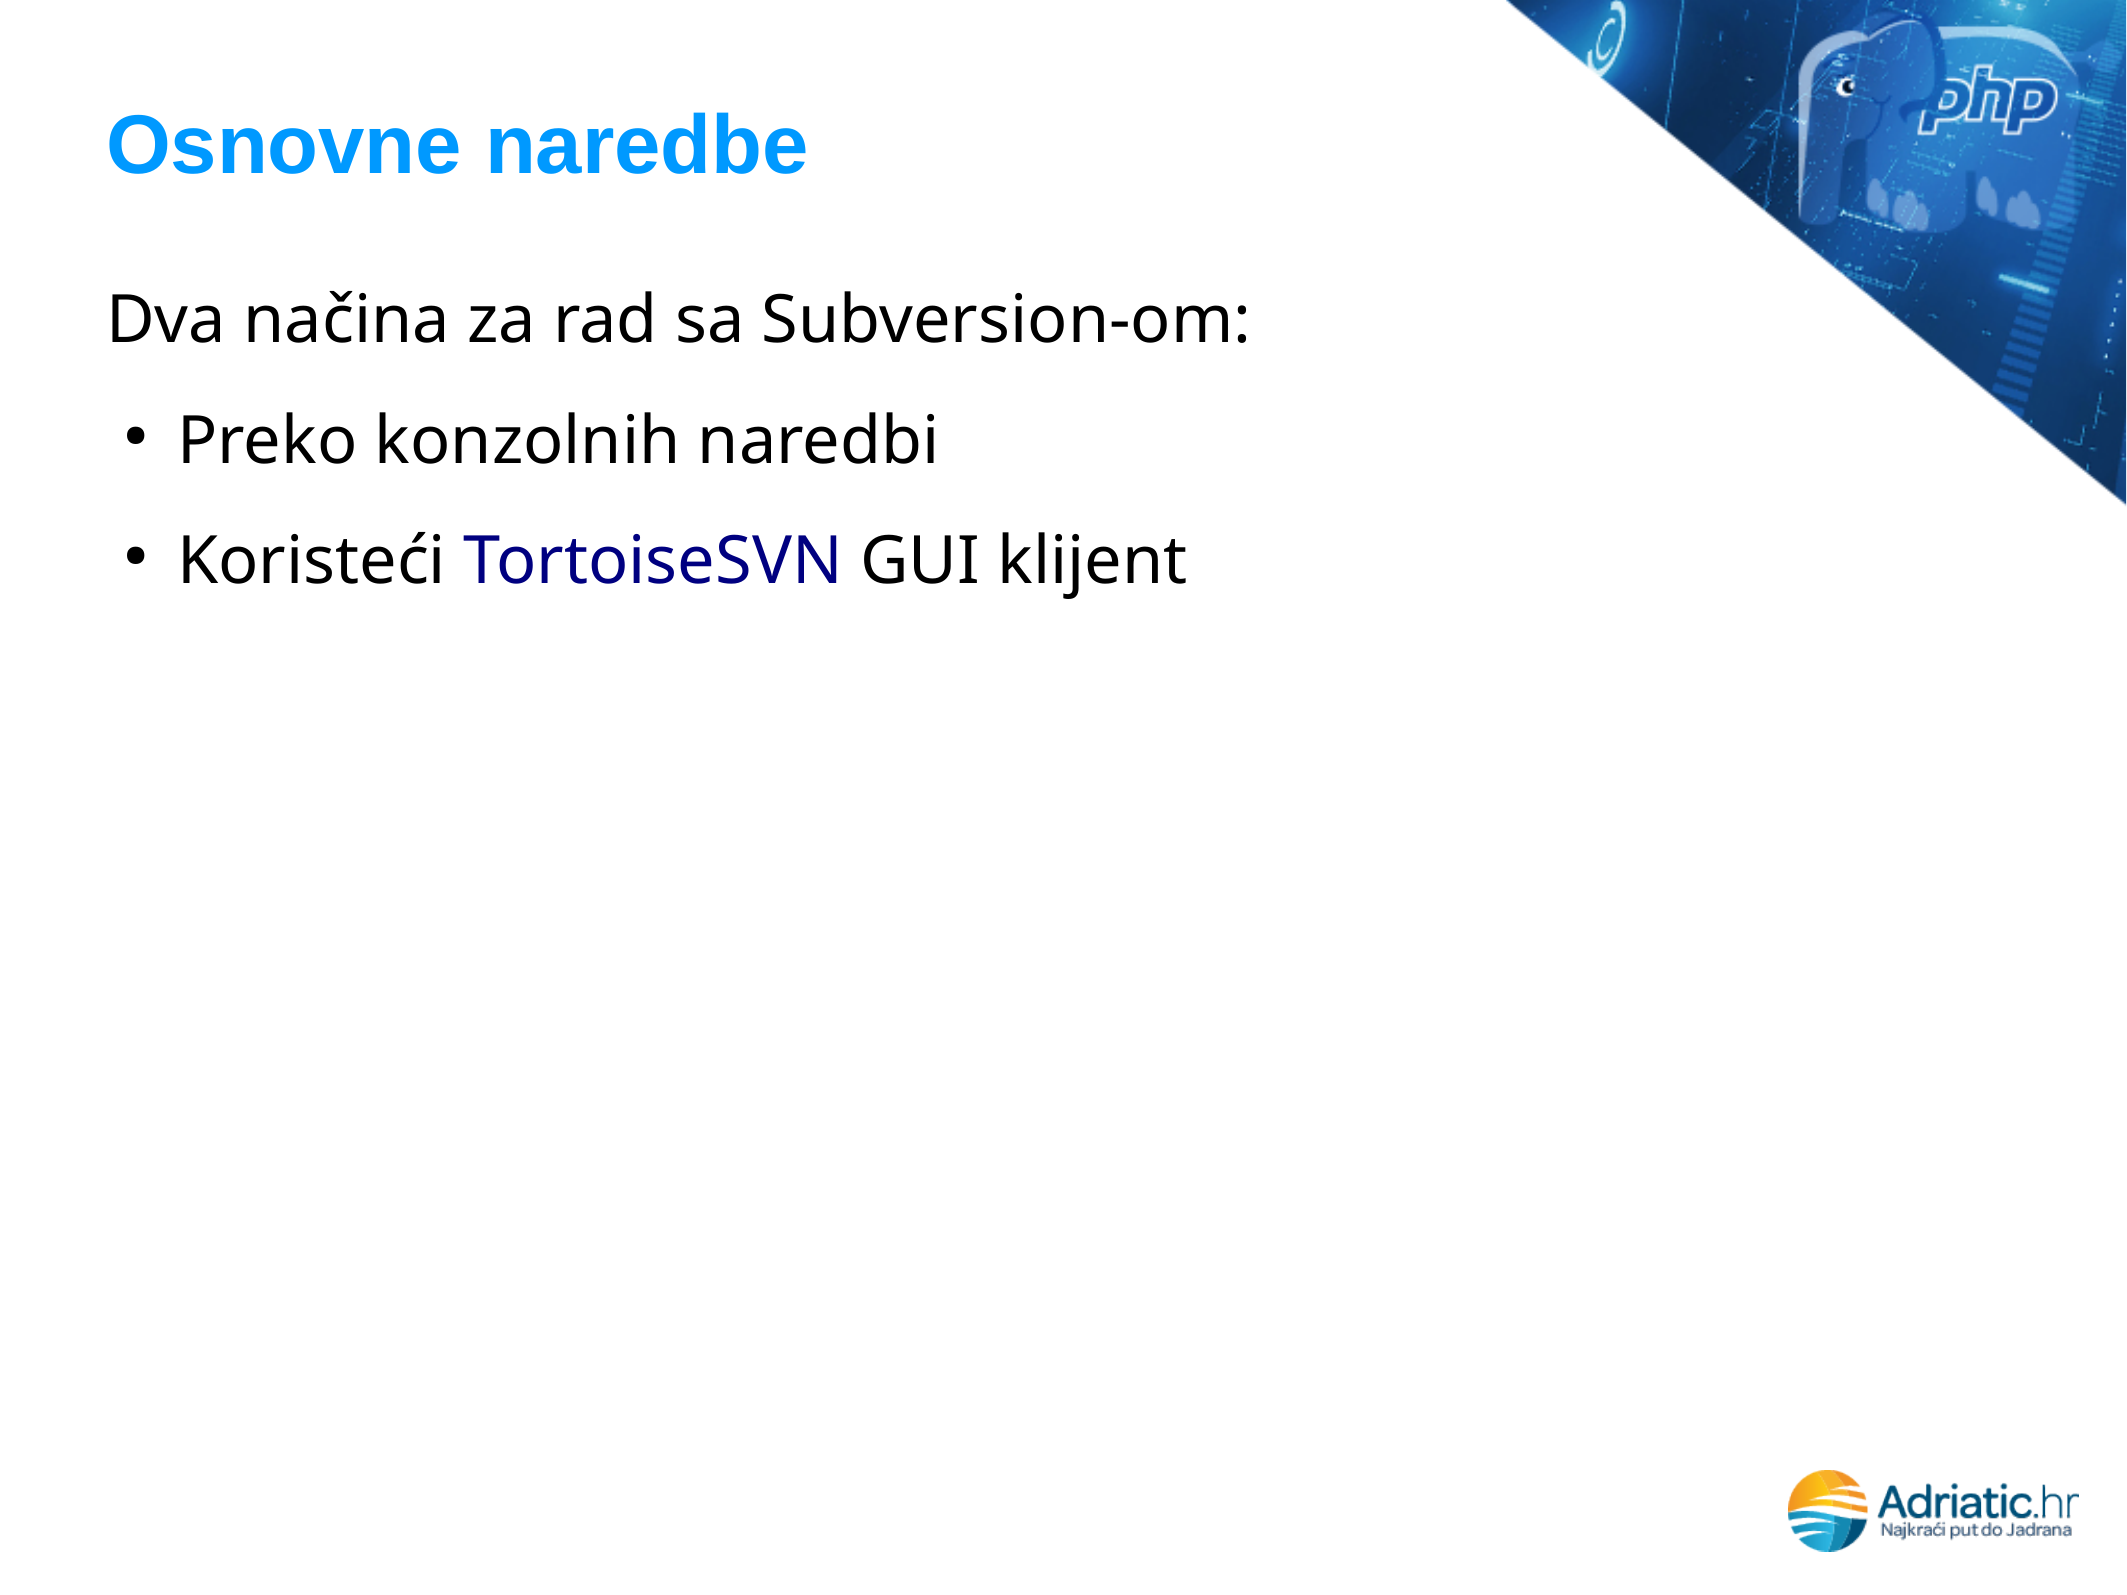

# Osnovne naredbe
Dva načina za rad sa Subversion-om:
Preko konzolnih naredbi
Koristeći TortoiseSVN GUI klijent